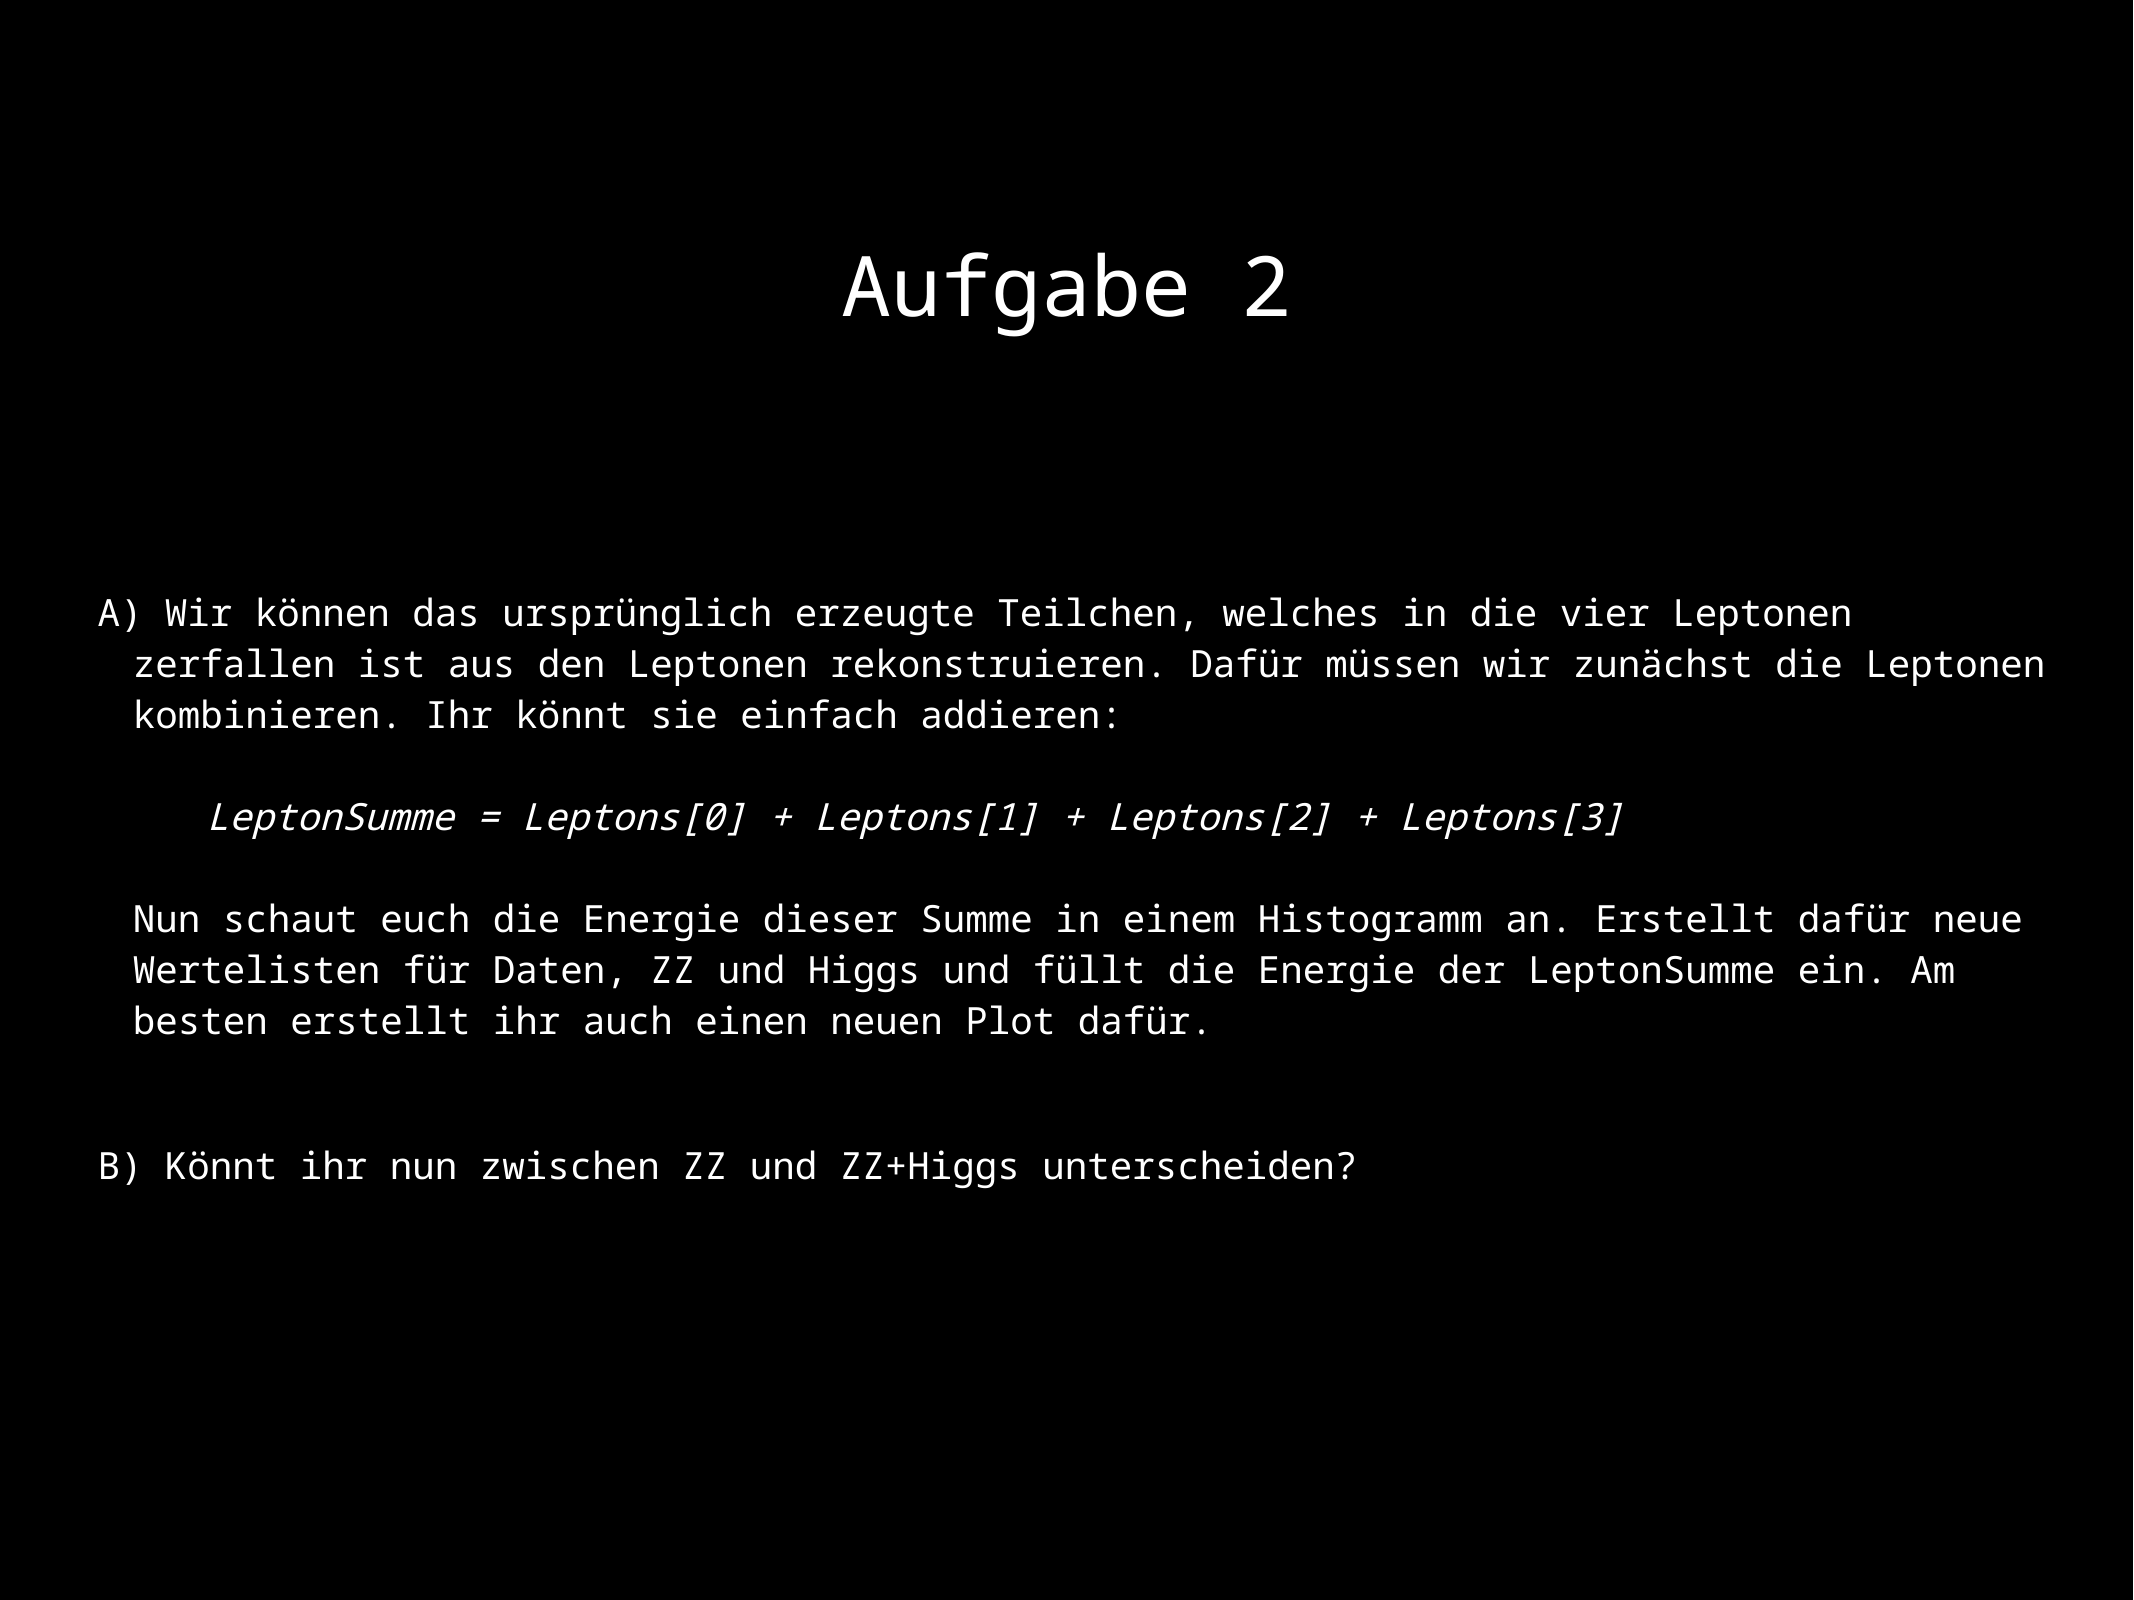

# Aufgabe 2
 Wir können das ursprünglich erzeugte Teilchen, welches in die vier Leptonen zerfallen ist aus den Leptonen rekonstruieren. Dafür müssen wir zunächst die Leptonen kombinieren. Ihr könnt sie einfach addieren:
	LeptonSumme = Leptons[0] + Leptons[1] + Leptons[2] + Leptons[3]
Nun schaut euch die Energie dieser Summe in einem Histogramm an. Erstellt dafür neue Wertelisten für Daten, ZZ und Higgs und füllt die Energie der LeptonSumme ein. Am besten erstellt ihr auch einen neuen Plot dafür.
 Könnt ihr nun zwischen ZZ und ZZ+Higgs unterscheiden?